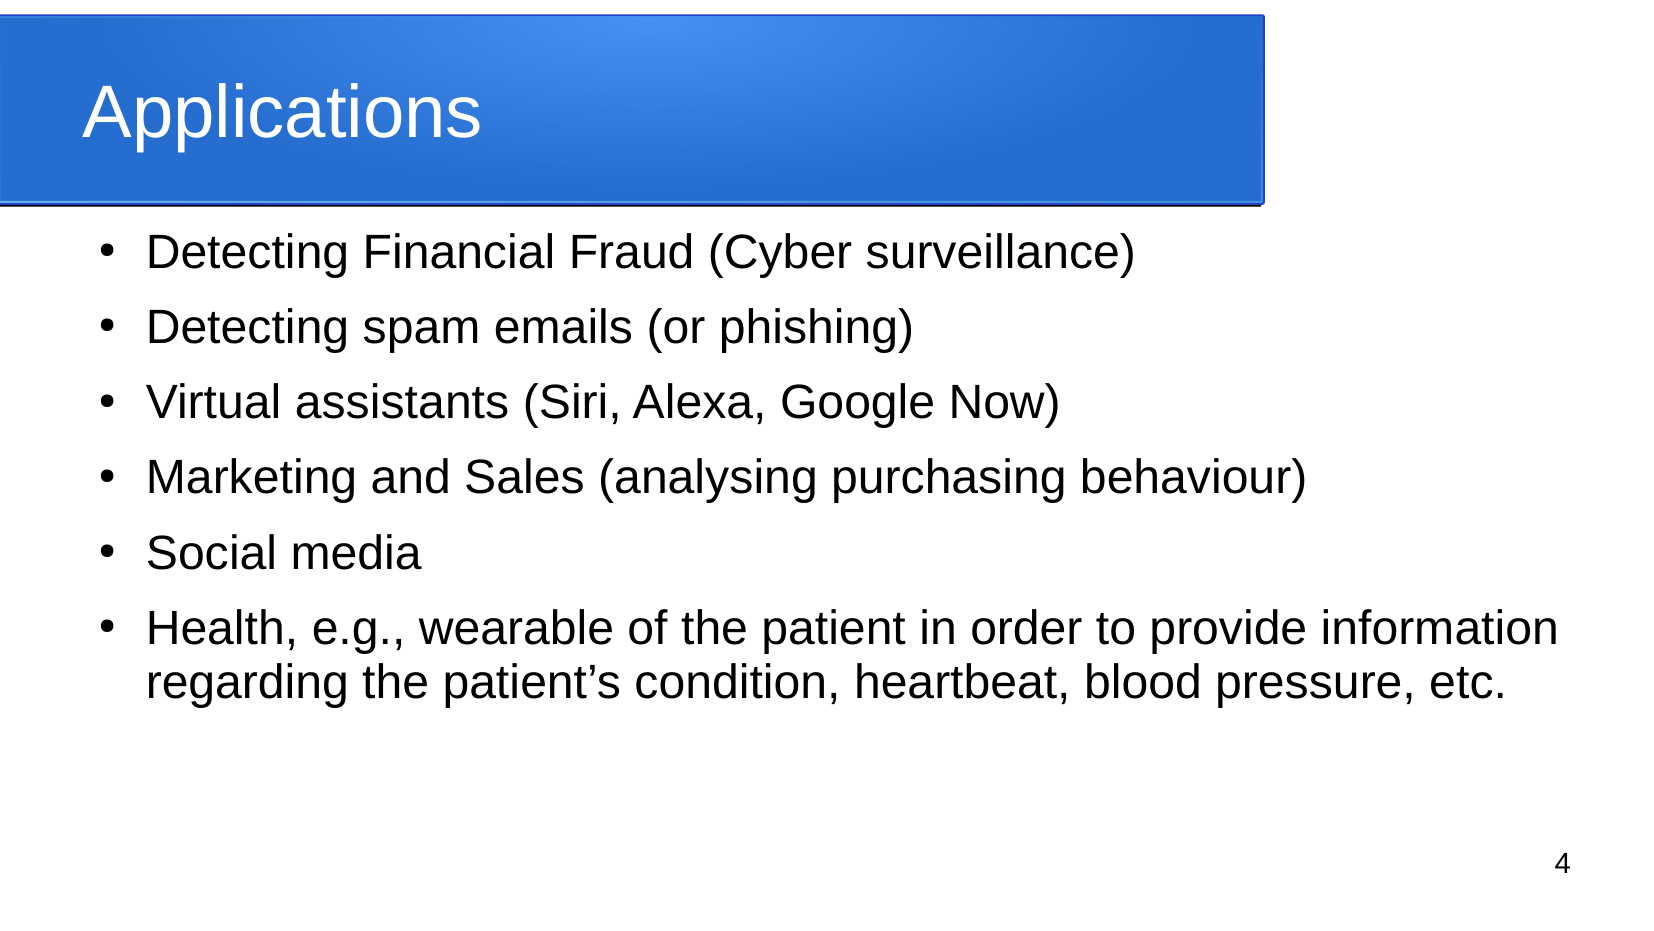

# Applications
Detecting Financial Fraud (Cyber surveillance)
Detecting spam emails (or phishing)
Virtual assistants (Siri, Alexa, Google Now)
Marketing and Sales (analysing purchasing behaviour)
Social media
Health, e.g., wearable of the patient in order to provide information regarding the patient’s condition, heartbeat, blood pressure, etc.
4